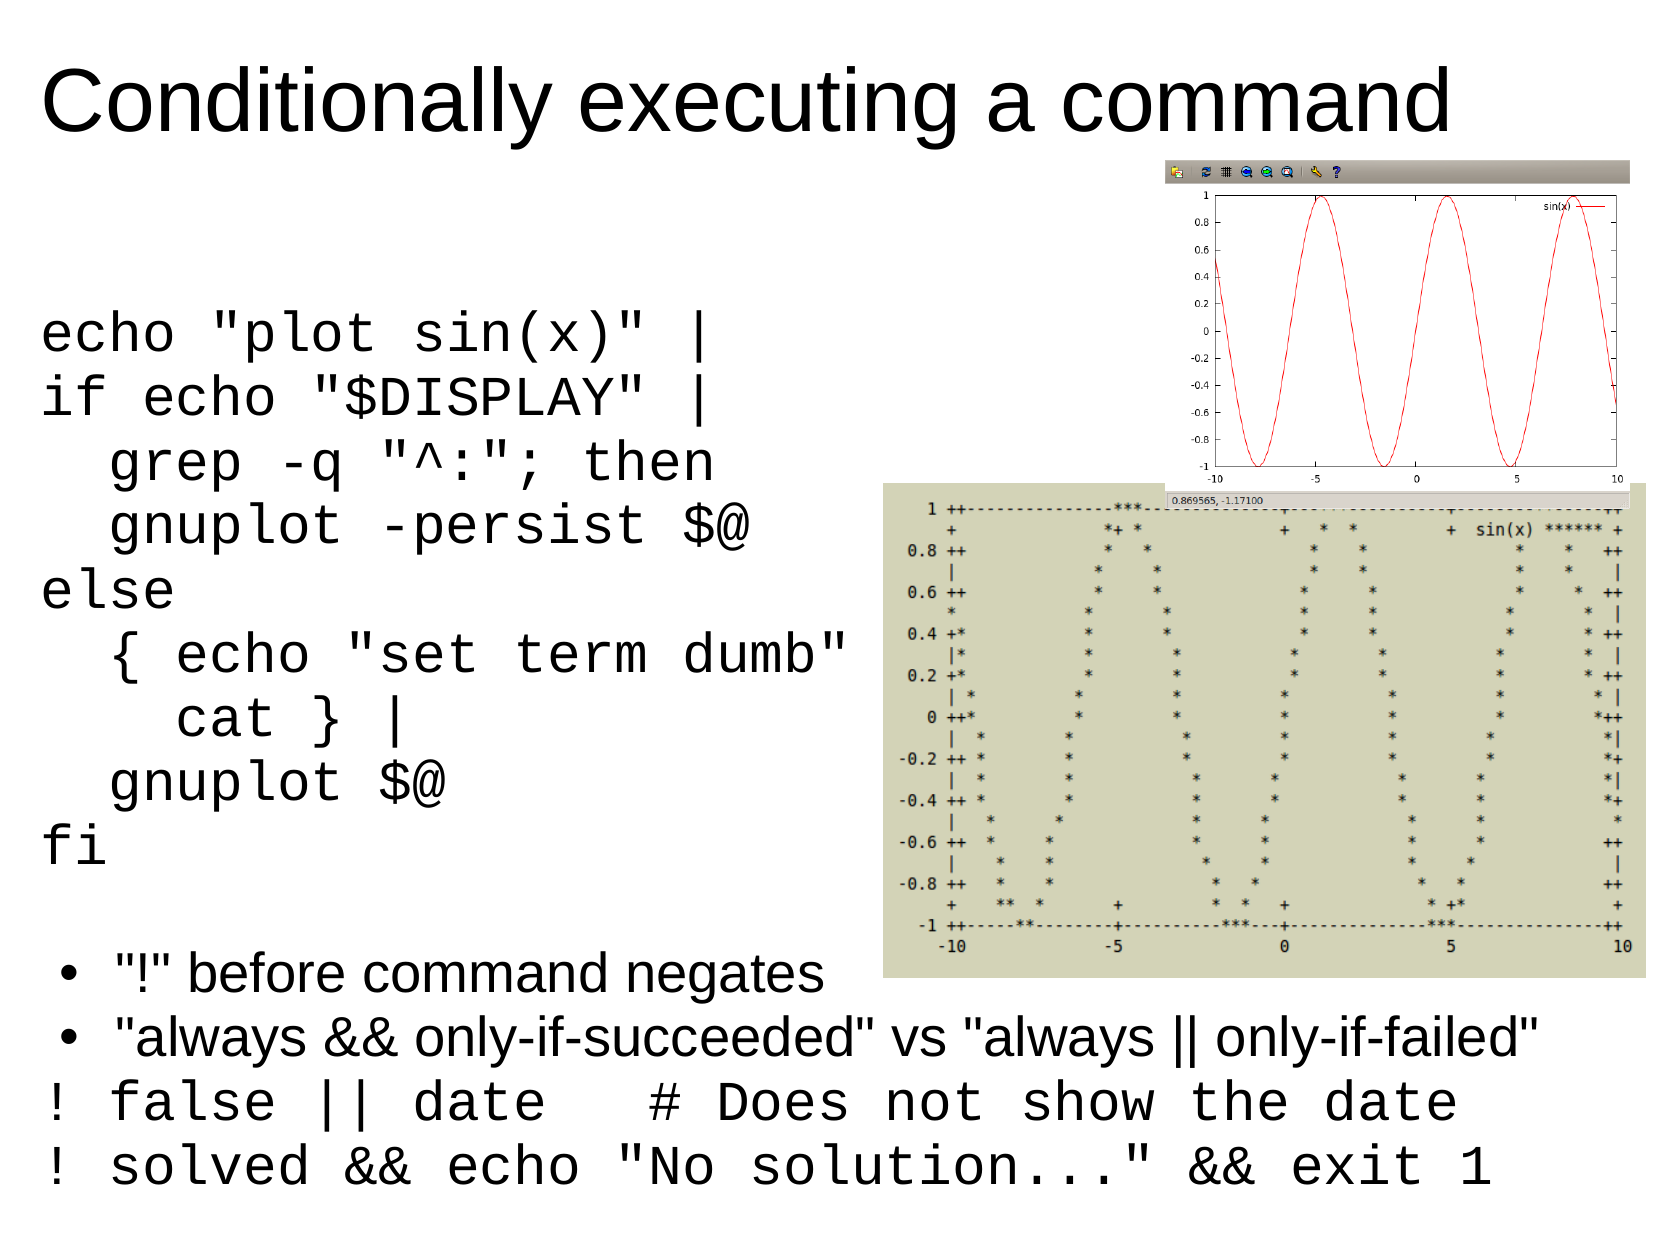

# Conditionally executing a command
echo "plot sin(x)" |
if echo "$DISPLAY" |
  grep -q "^:"; then
  gnuplot -persist $@
else
  { echo "set term dumb"
    cat } |
  gnuplot $@
fi
"!" before command negates
"always && only-if-succeeded" vs "always || only-if-failed"
! false || date   # Does not show the date
! solved && echo "No solution..." && exit 1